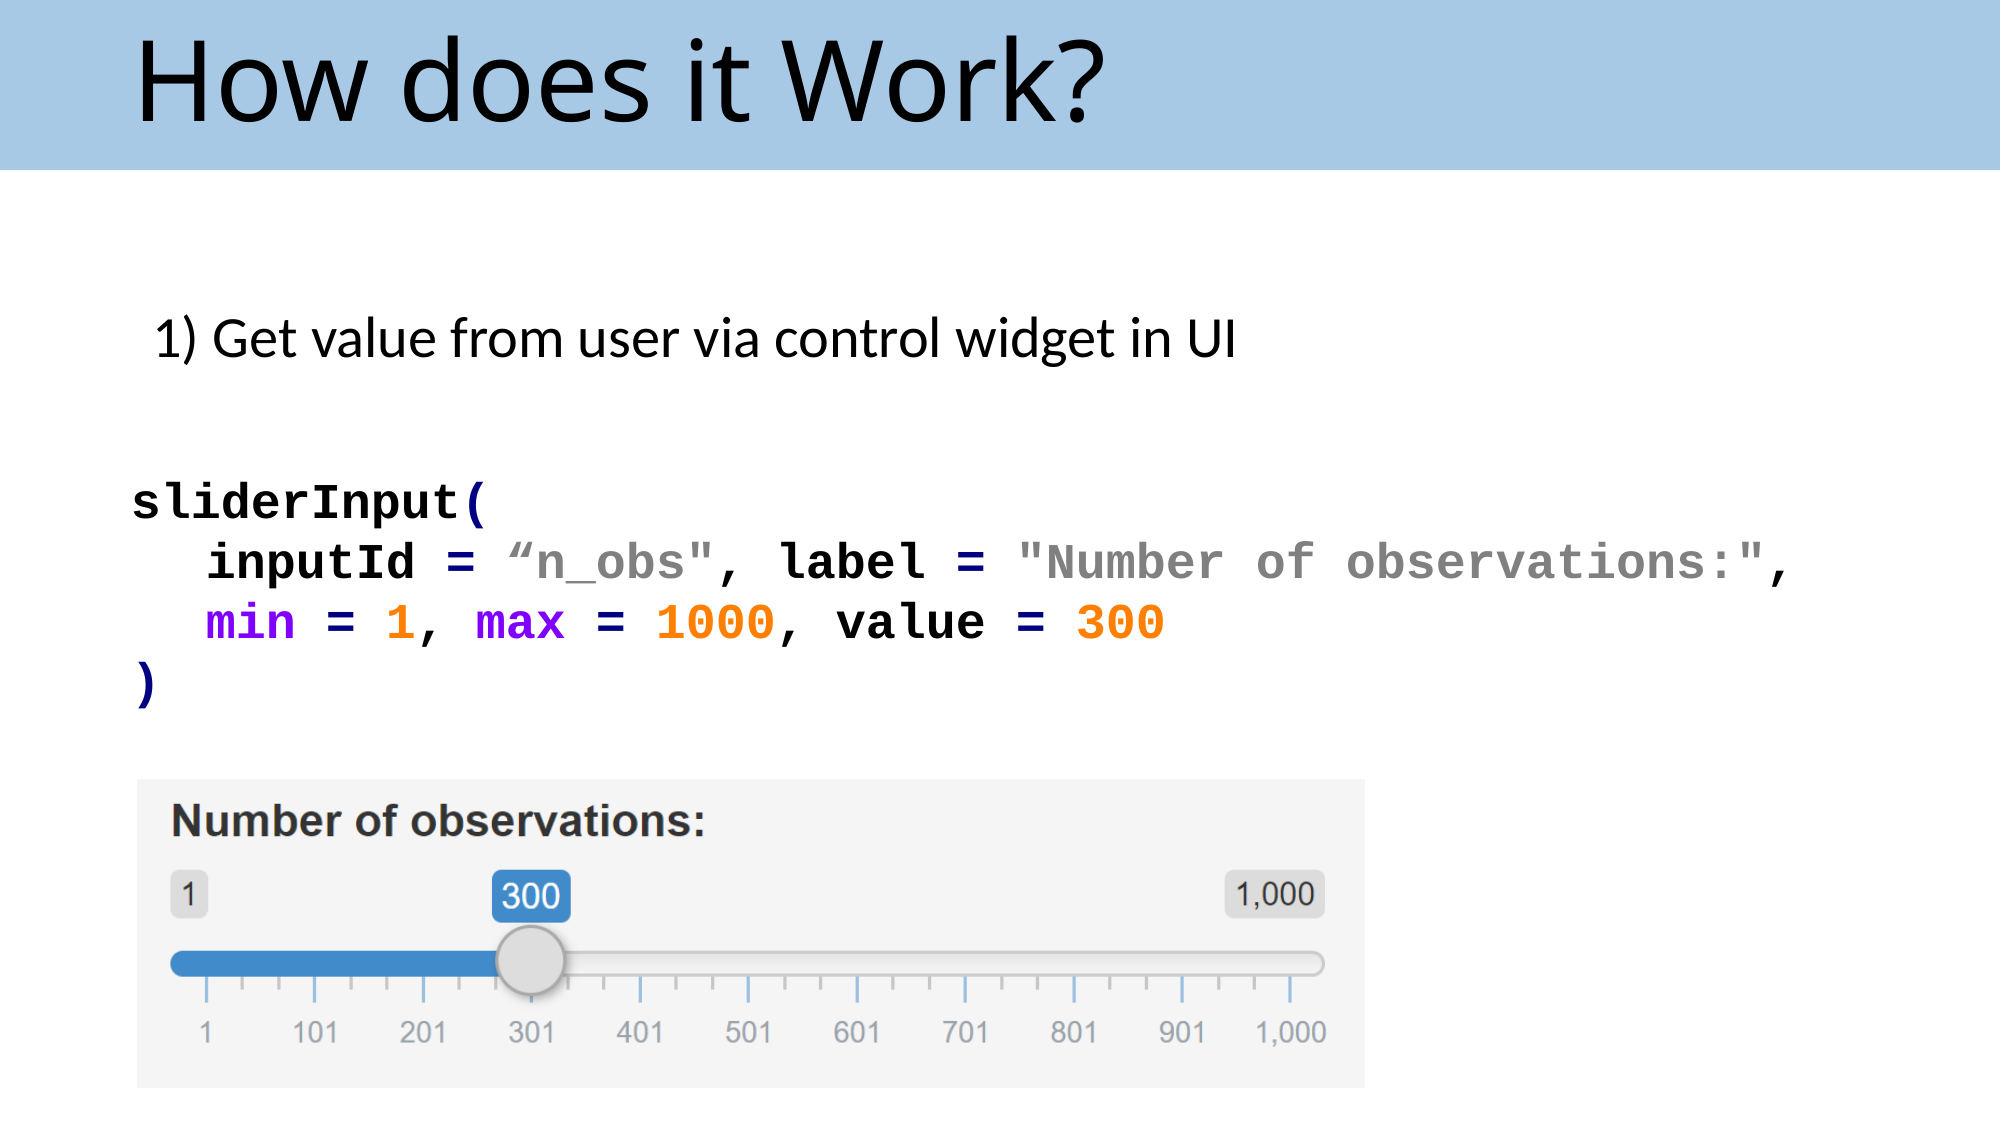

# How does it Work?
1) Get value from user via control widget in UI
sliderInput(
	inputId = “n_obs", label = "Number of observations:",
	min = 1, max = 1000, value = 300
)